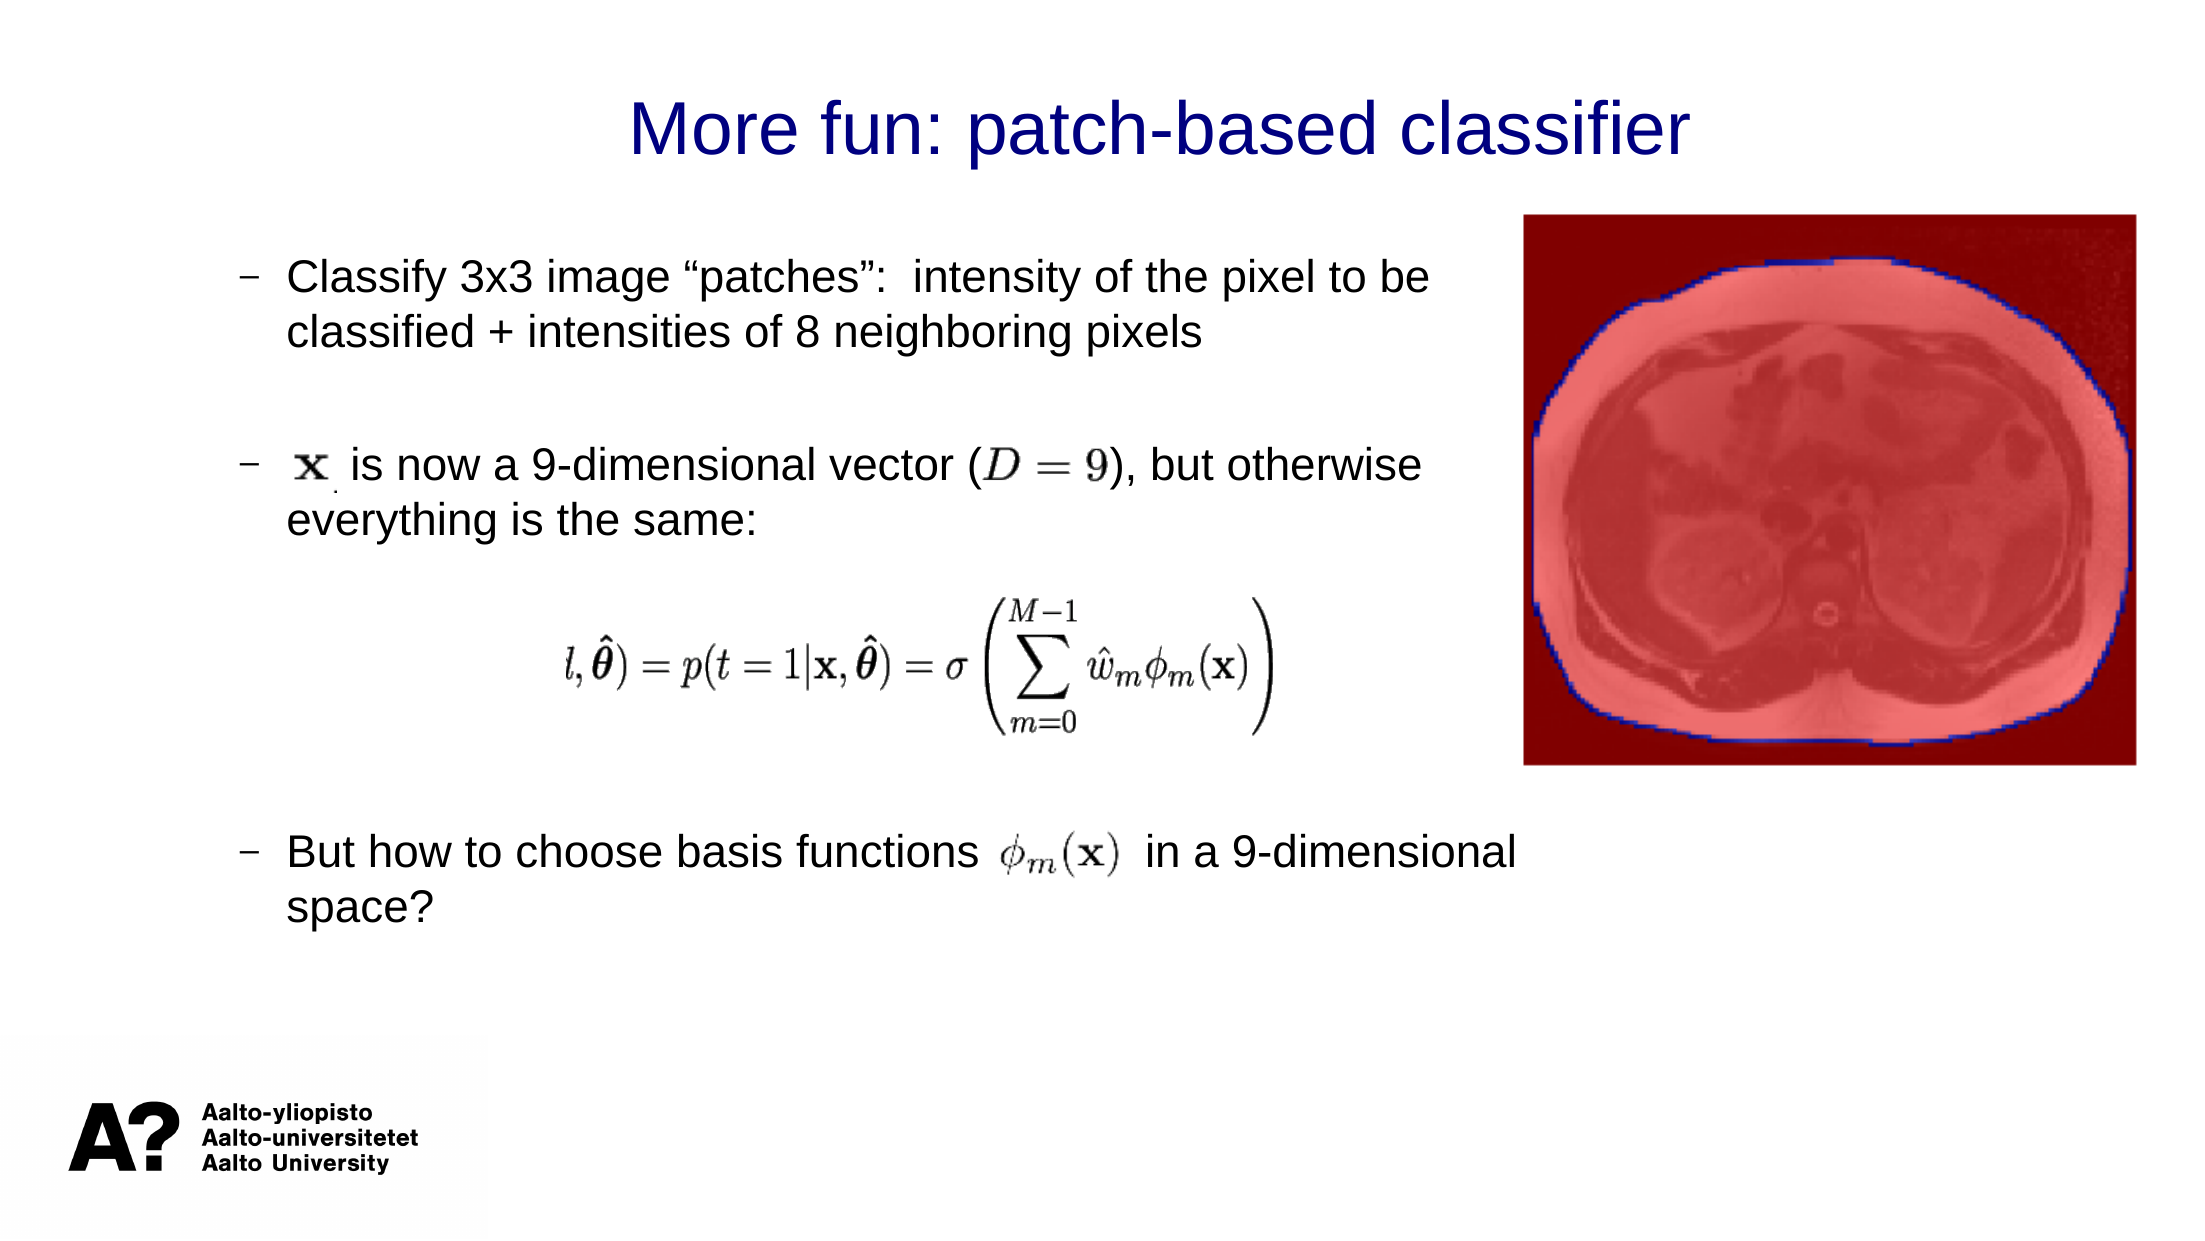

# More fun: patch-based classifier
Classify 3x3 image “patches”: intensity of the pixel to be classified + intensities of 8 neighboring pixels
 is now a 9-dimensional vector ( ), but otherwise everything is the same:
But how to choose basis functions in a 9-dimensional space?